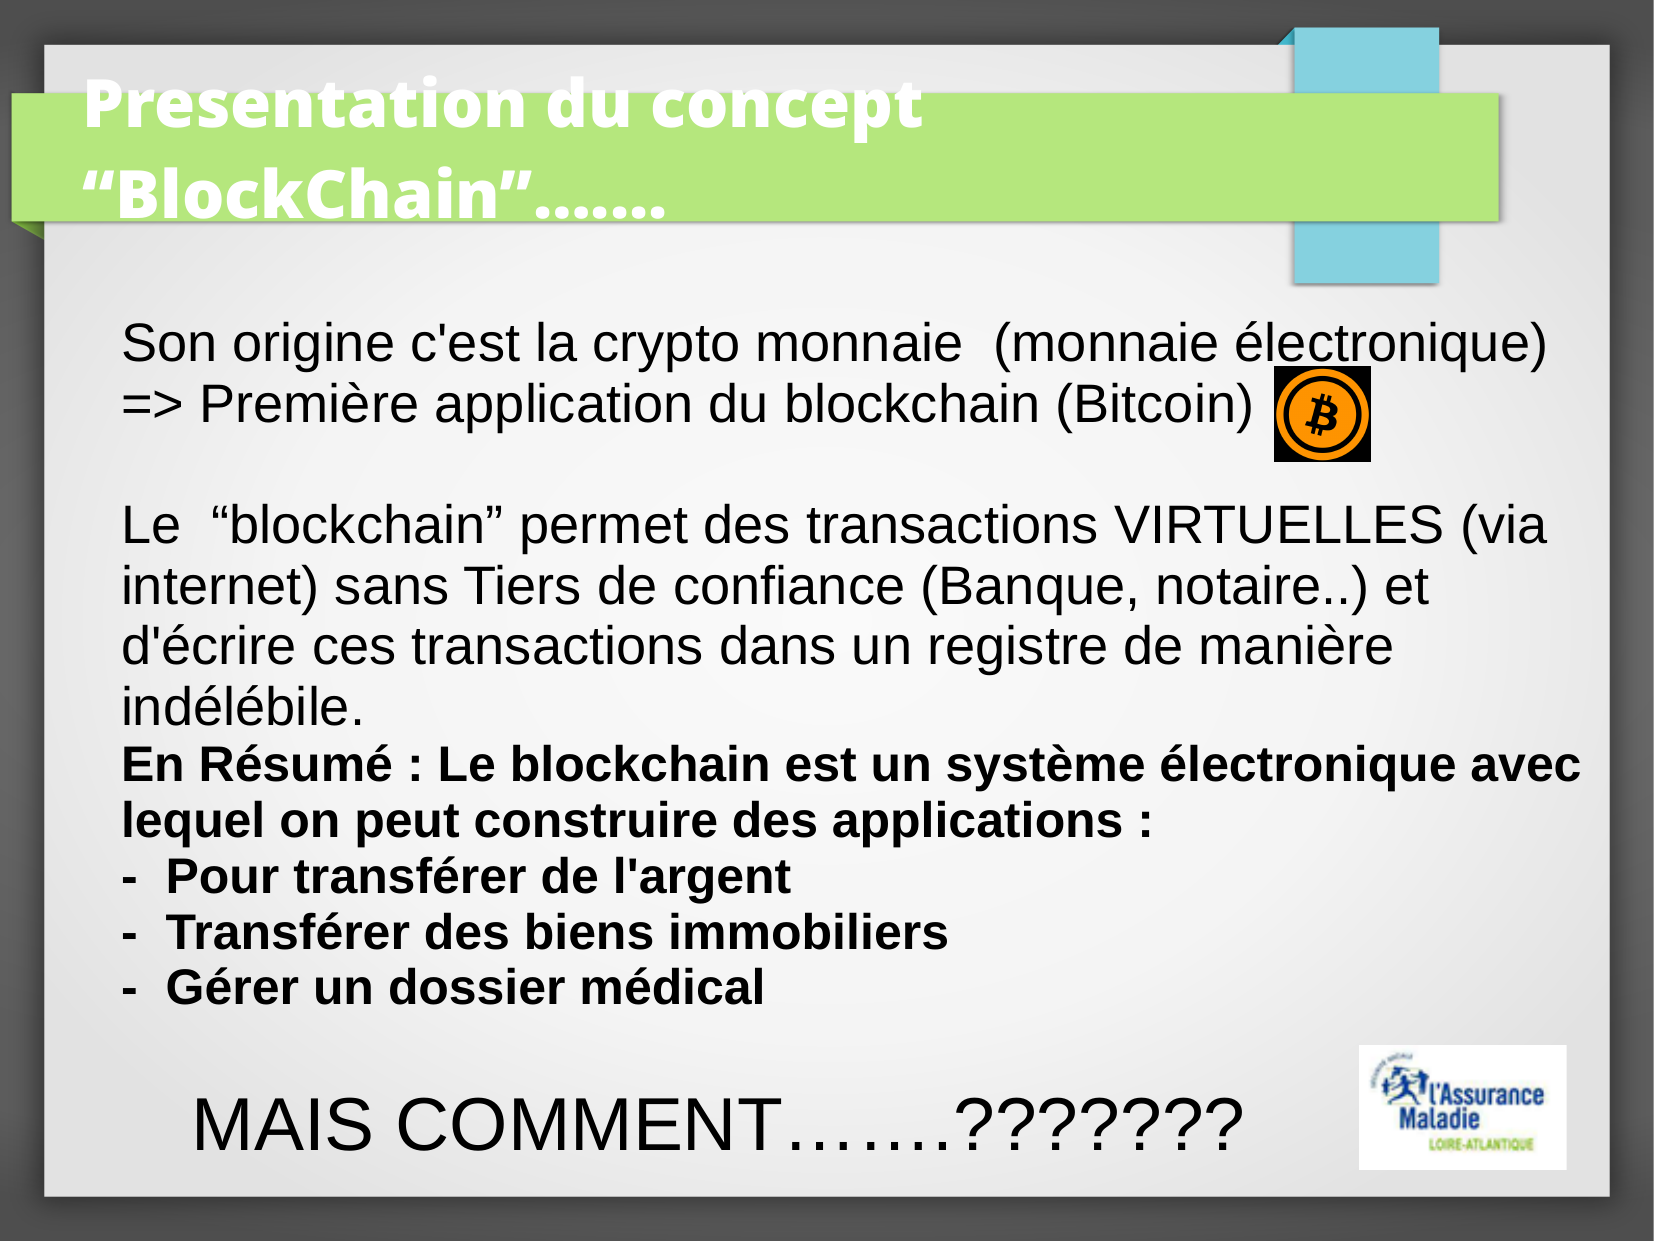

# Presentation du concept “BlockChain”…....
Son origine c'est la crypto monnaie (monnaie électronique) => Première application du blockchain (Bitcoin)
Le “blockchain” permet des transactions VIRTUELLES (via internet) sans Tiers de confiance (Banque, notaire..) et d'écrire ces transactions dans un registre de manière indélébile.
En Résumé : Le blockchain est un système électronique avec lequel on peut construire des applications :
- Pour transférer de l'argent
- Transférer des biens immobiliers
- Gérer un dossier médical
MAIS COMMENT…….???????